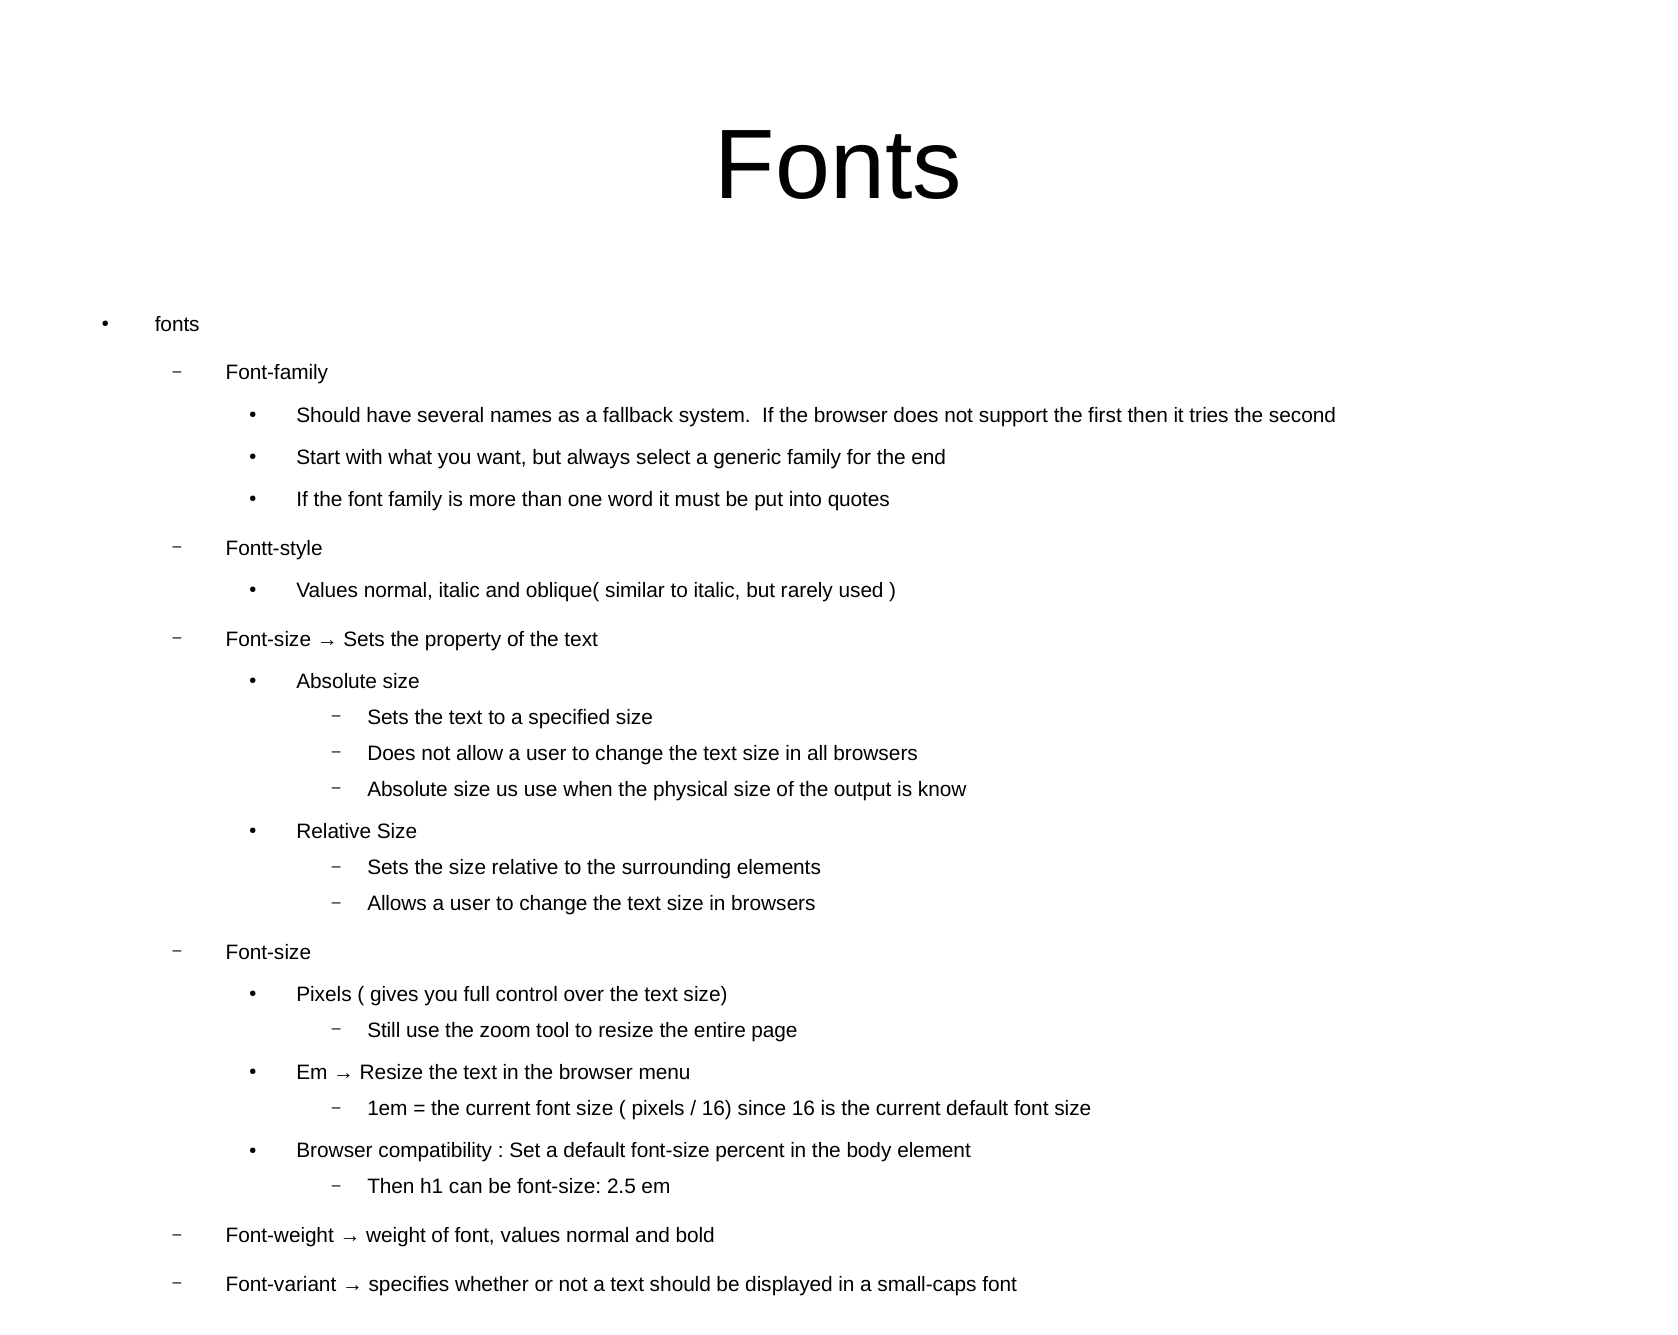

# Fonts
fonts
Font-family
Should have several names as a fallback system. If the browser does not support the first then it tries the second
Start with what you want, but always select a generic family for the end
If the font family is more than one word it must be put into quotes
Fontt-style
Values normal, italic and oblique( similar to italic, but rarely used )
Font-size → Sets the property of the text
Absolute size
Sets the text to a specified size
Does not allow a user to change the text size in all browsers
Absolute size us use when the physical size of the output is know
Relative Size
Sets the size relative to the surrounding elements
Allows a user to change the text size in browsers
Font-size
Pixels ( gives you full control over the text size)
Still use the zoom tool to resize the entire page
Em → Resize the text in the browser menu
1em = the current font size ( pixels / 16) since 16 is the current default font size
Browser compatibility : Set a default font-size percent in the body element
Then h1 can be font-size: 2.5 em
Font-weight → weight of font, values normal and bold
Font-variant → specifies whether or not a text should be displayed in a small-caps font